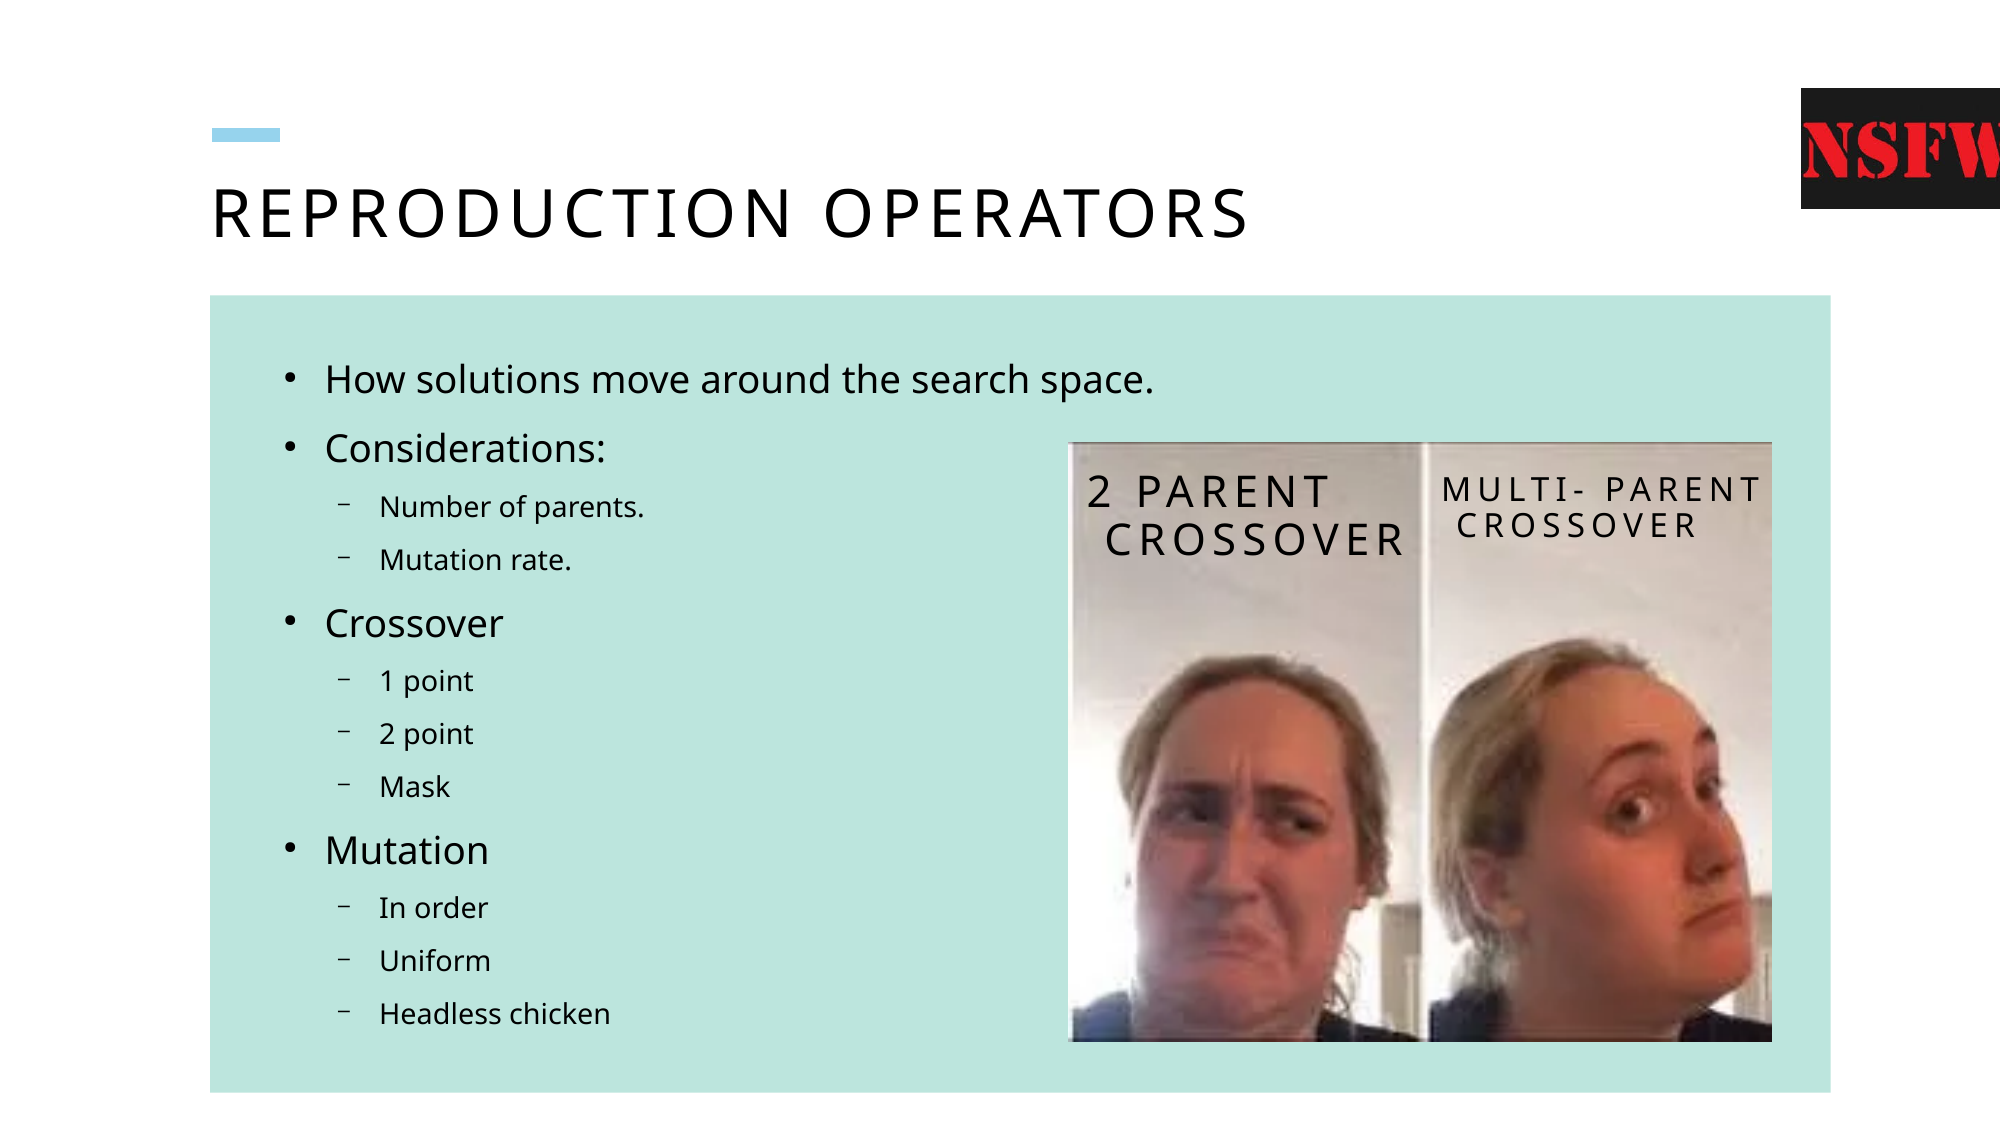

# Reproduction operators
How solutions move around the search space.
Considerations:
Number of parents.
Mutation rate.
Crossover
1 point
2 point
Mask
Mutation
In order
Uniform
Headless chicken
2 parent
 crossover
Multi- parent
 crossover